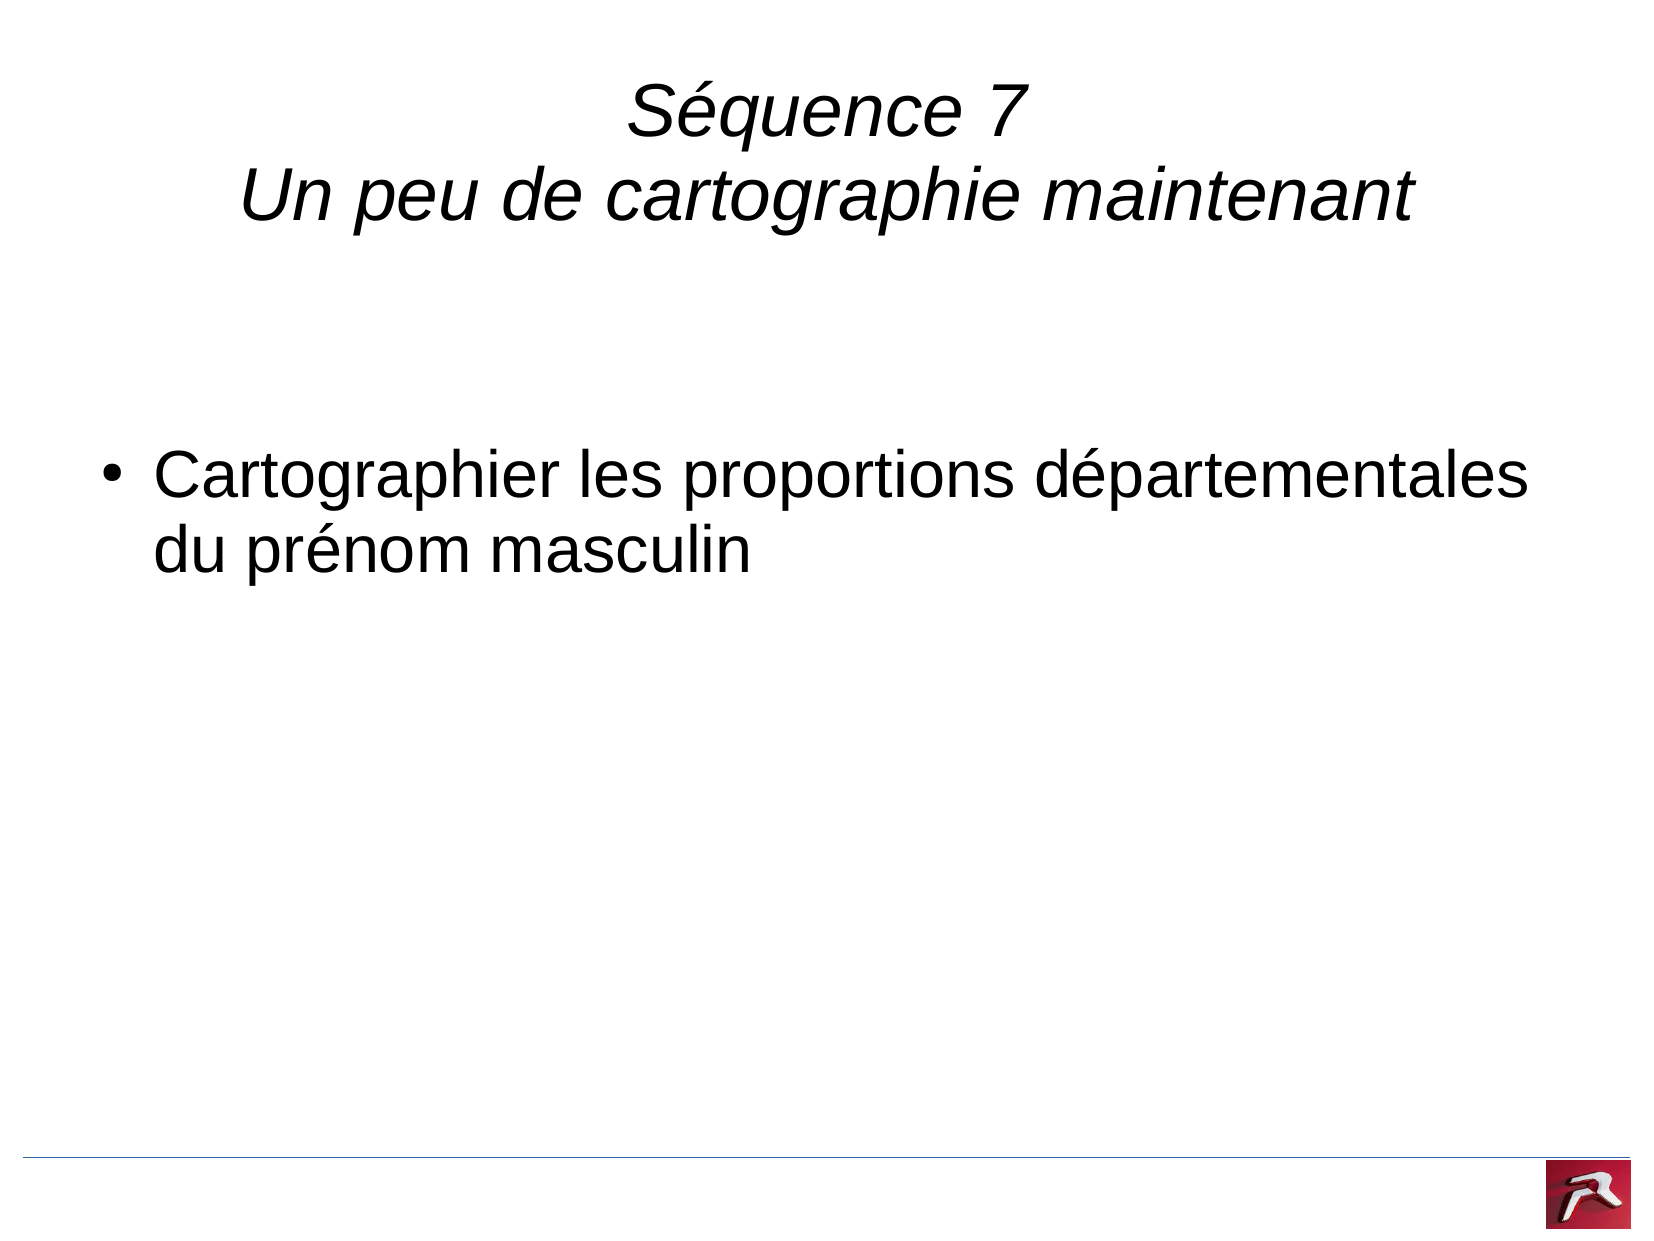

# Séquence 7 Un peu de cartographie maintenant
Cartographier les proportions départementales du prénom masculin